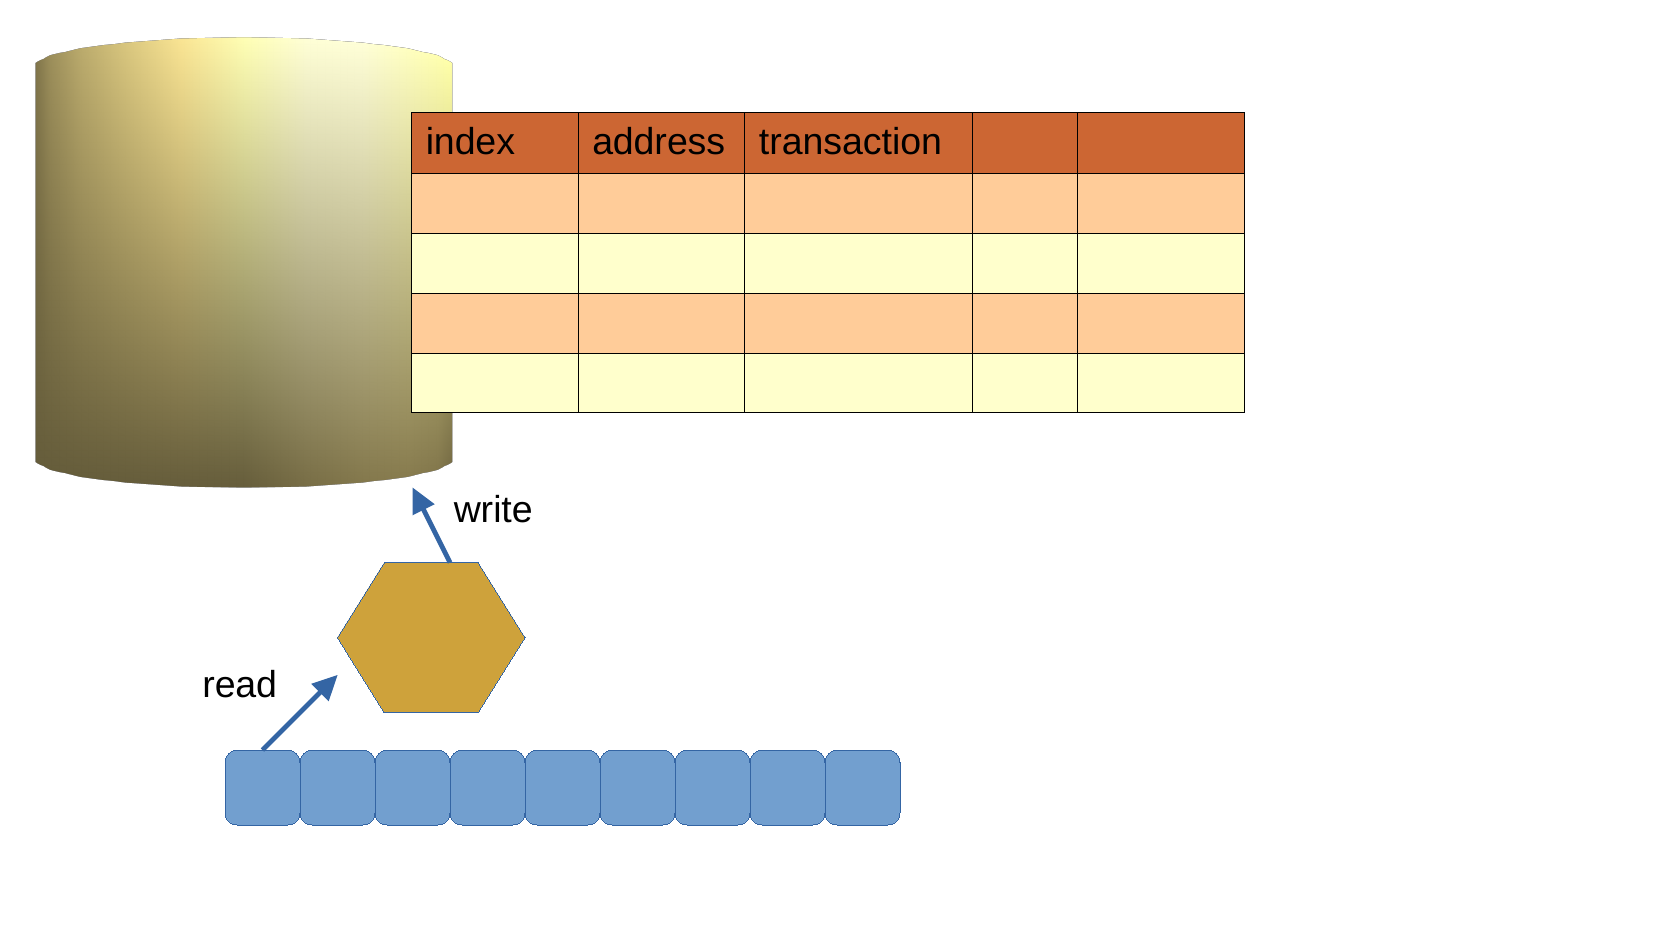

| index | address | transaction | | |
| --- | --- | --- | --- | --- |
| | | | | |
| | | | | |
| | | | | |
| | | | | |
write
read